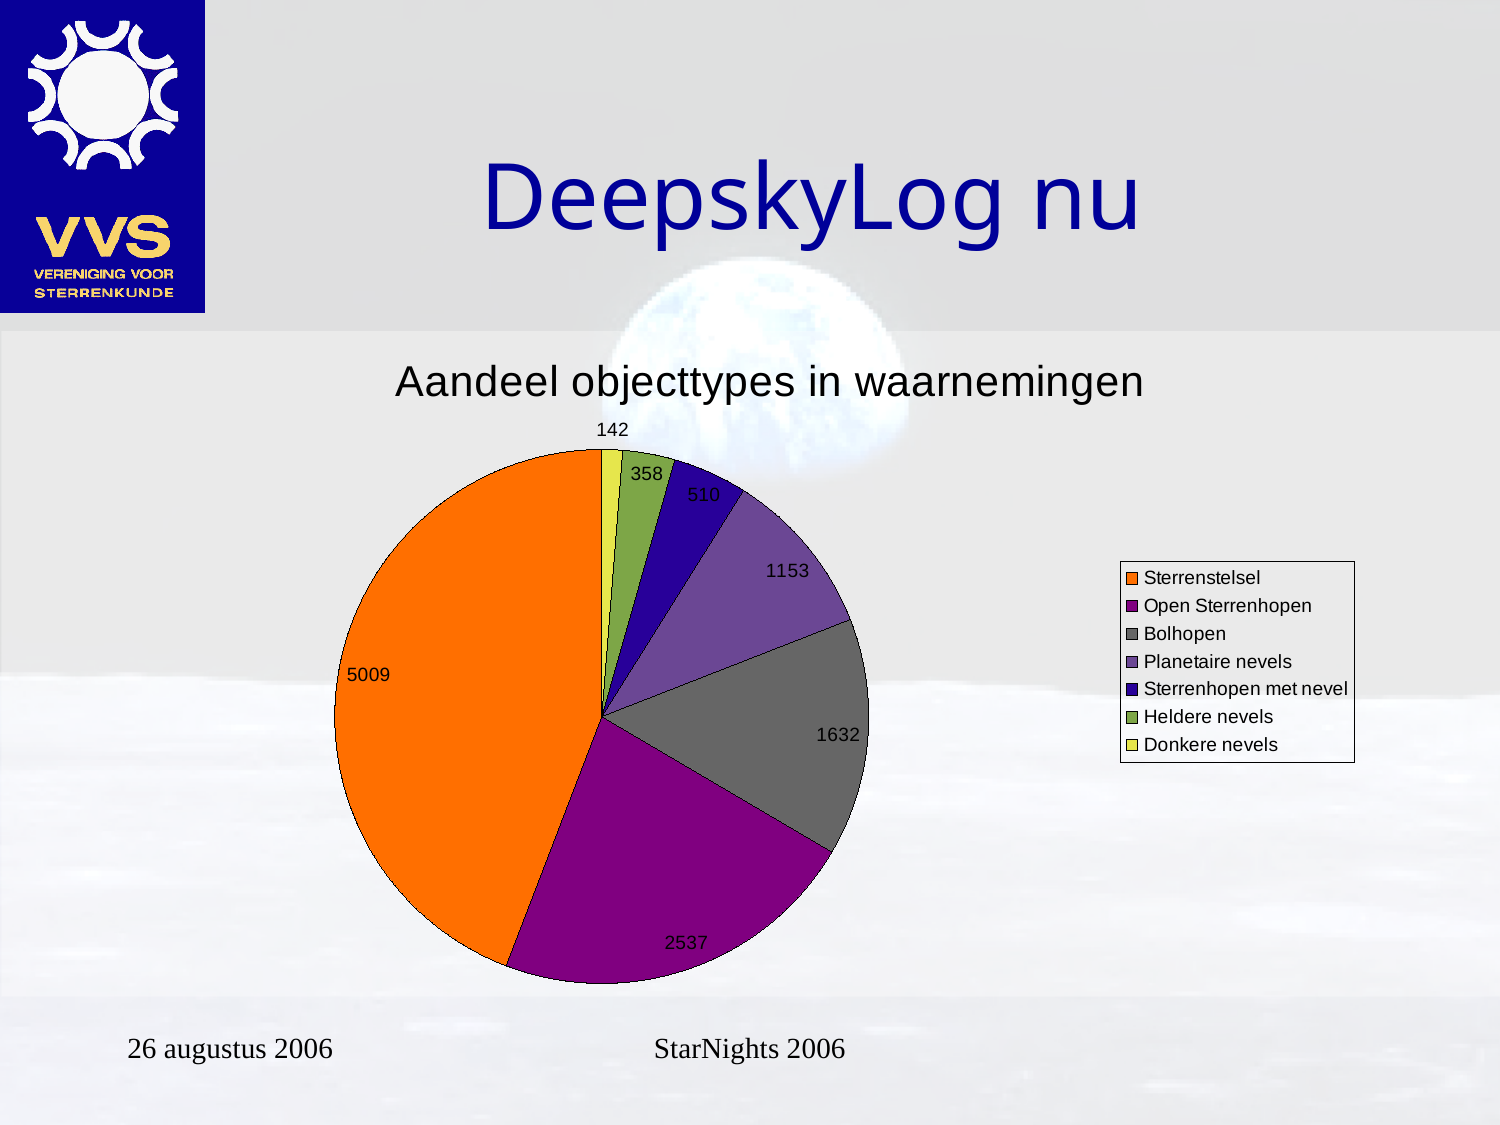

# DeepskyLog nu
### Chart: Aandeel objecttypes in waarnemingen
| Category | Column B |
|---|---|
| Sterrenstelsel | 5009.0 |
| Open Sterrenhopen | 2537.0 |
| Bolhopen | 1632.0 |
| Planetaire nevels | 1153.0 |
| Sterrenhopen met nevel | 510.0 |
| Heldere nevels | 358.0 |
| Donkere nevels | 142.0 |26 augustus 2006
StarNights 2006